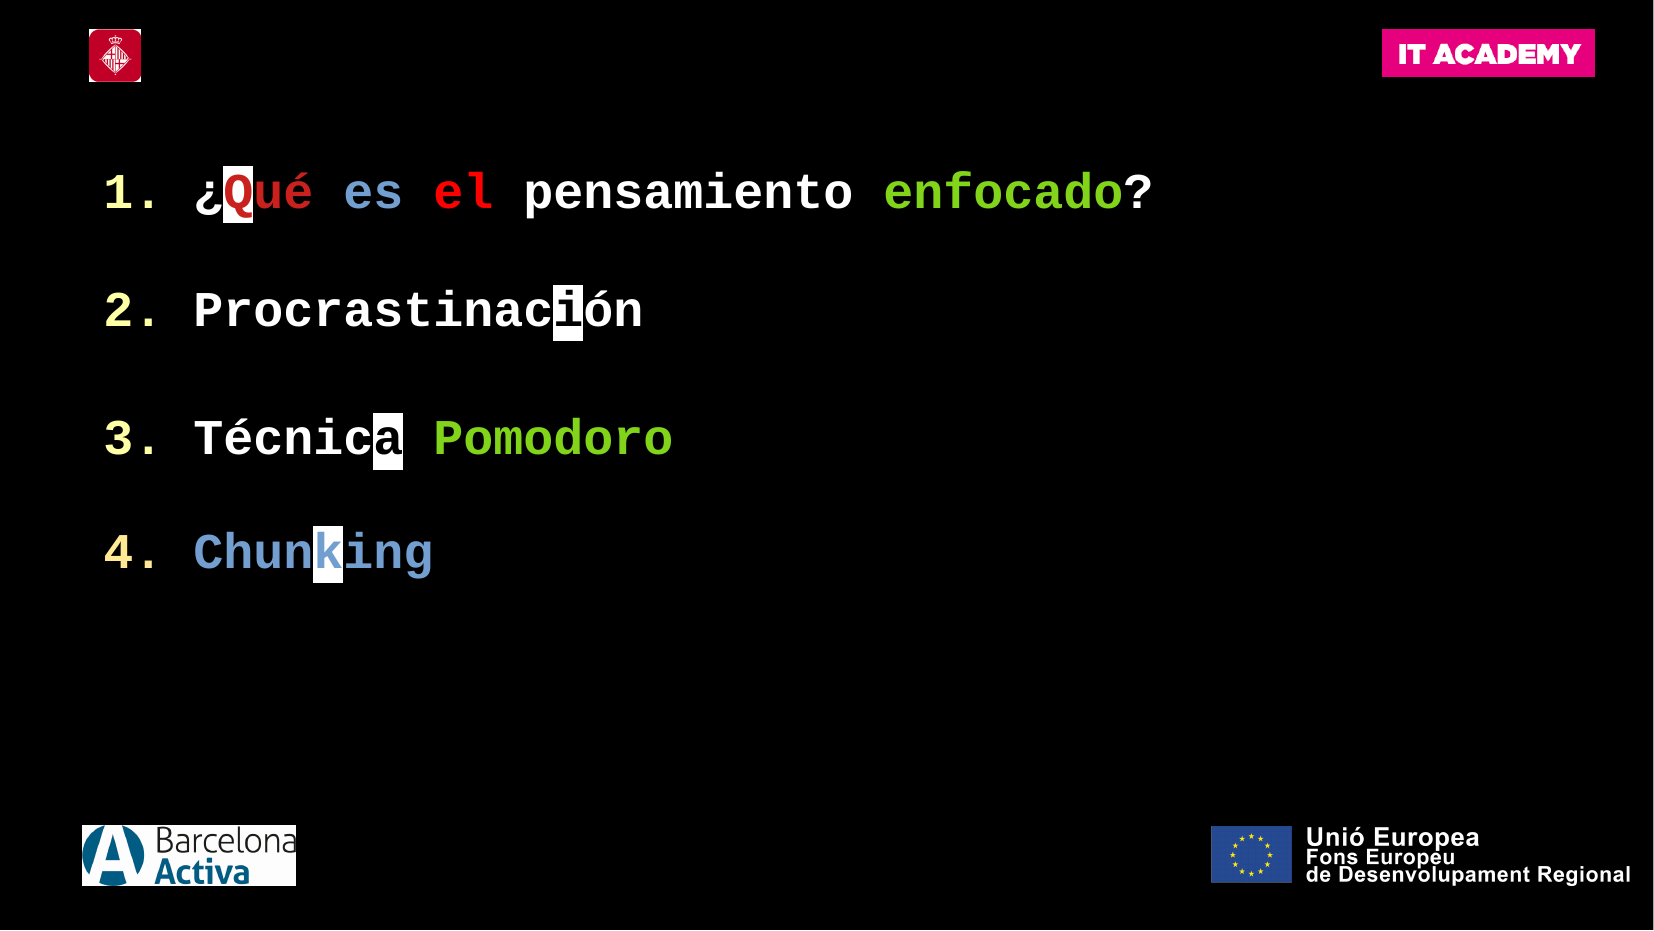

1. ¿Qué es el pensamiento enfocado?
2. Procrastinación
3. Técnica Pomodoro
4. Chunking